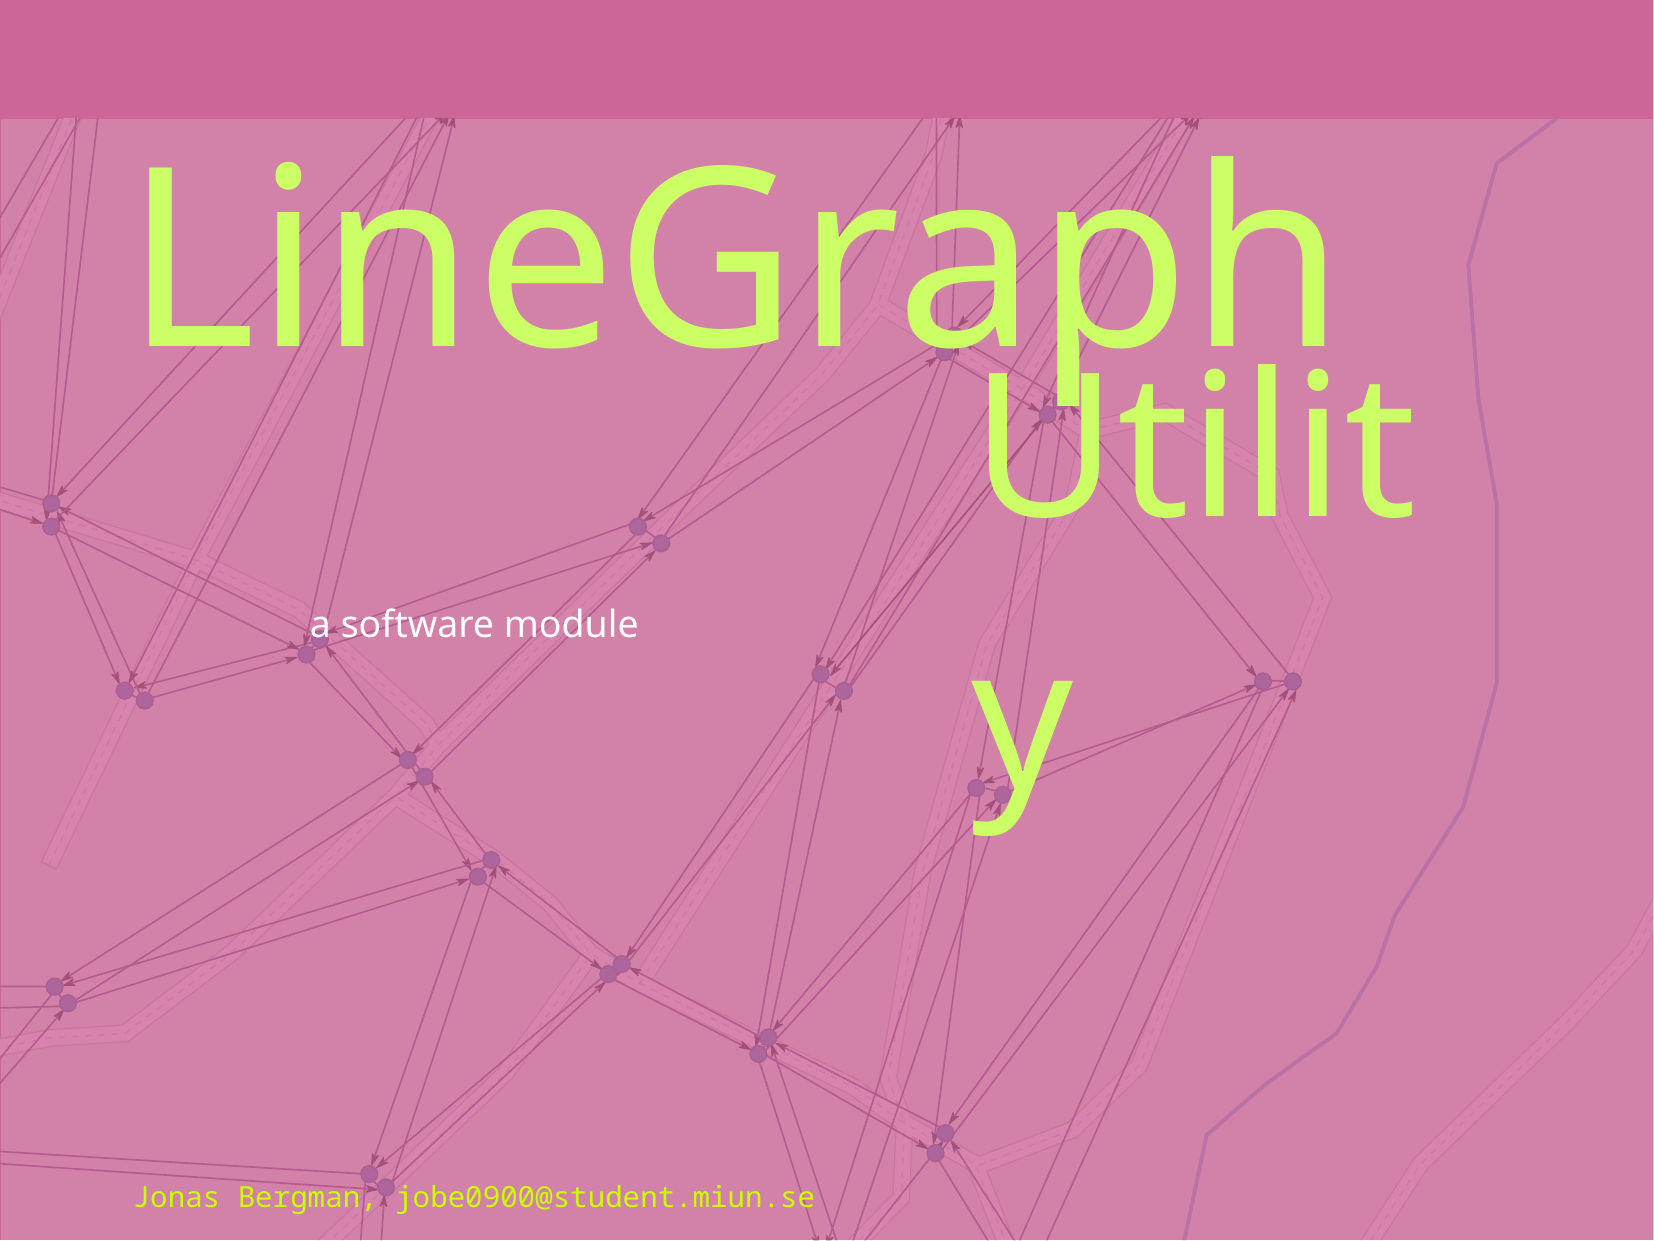

LineGraph
Utility
a software module
Jonas Bergman, jobe0900@student.miun.se